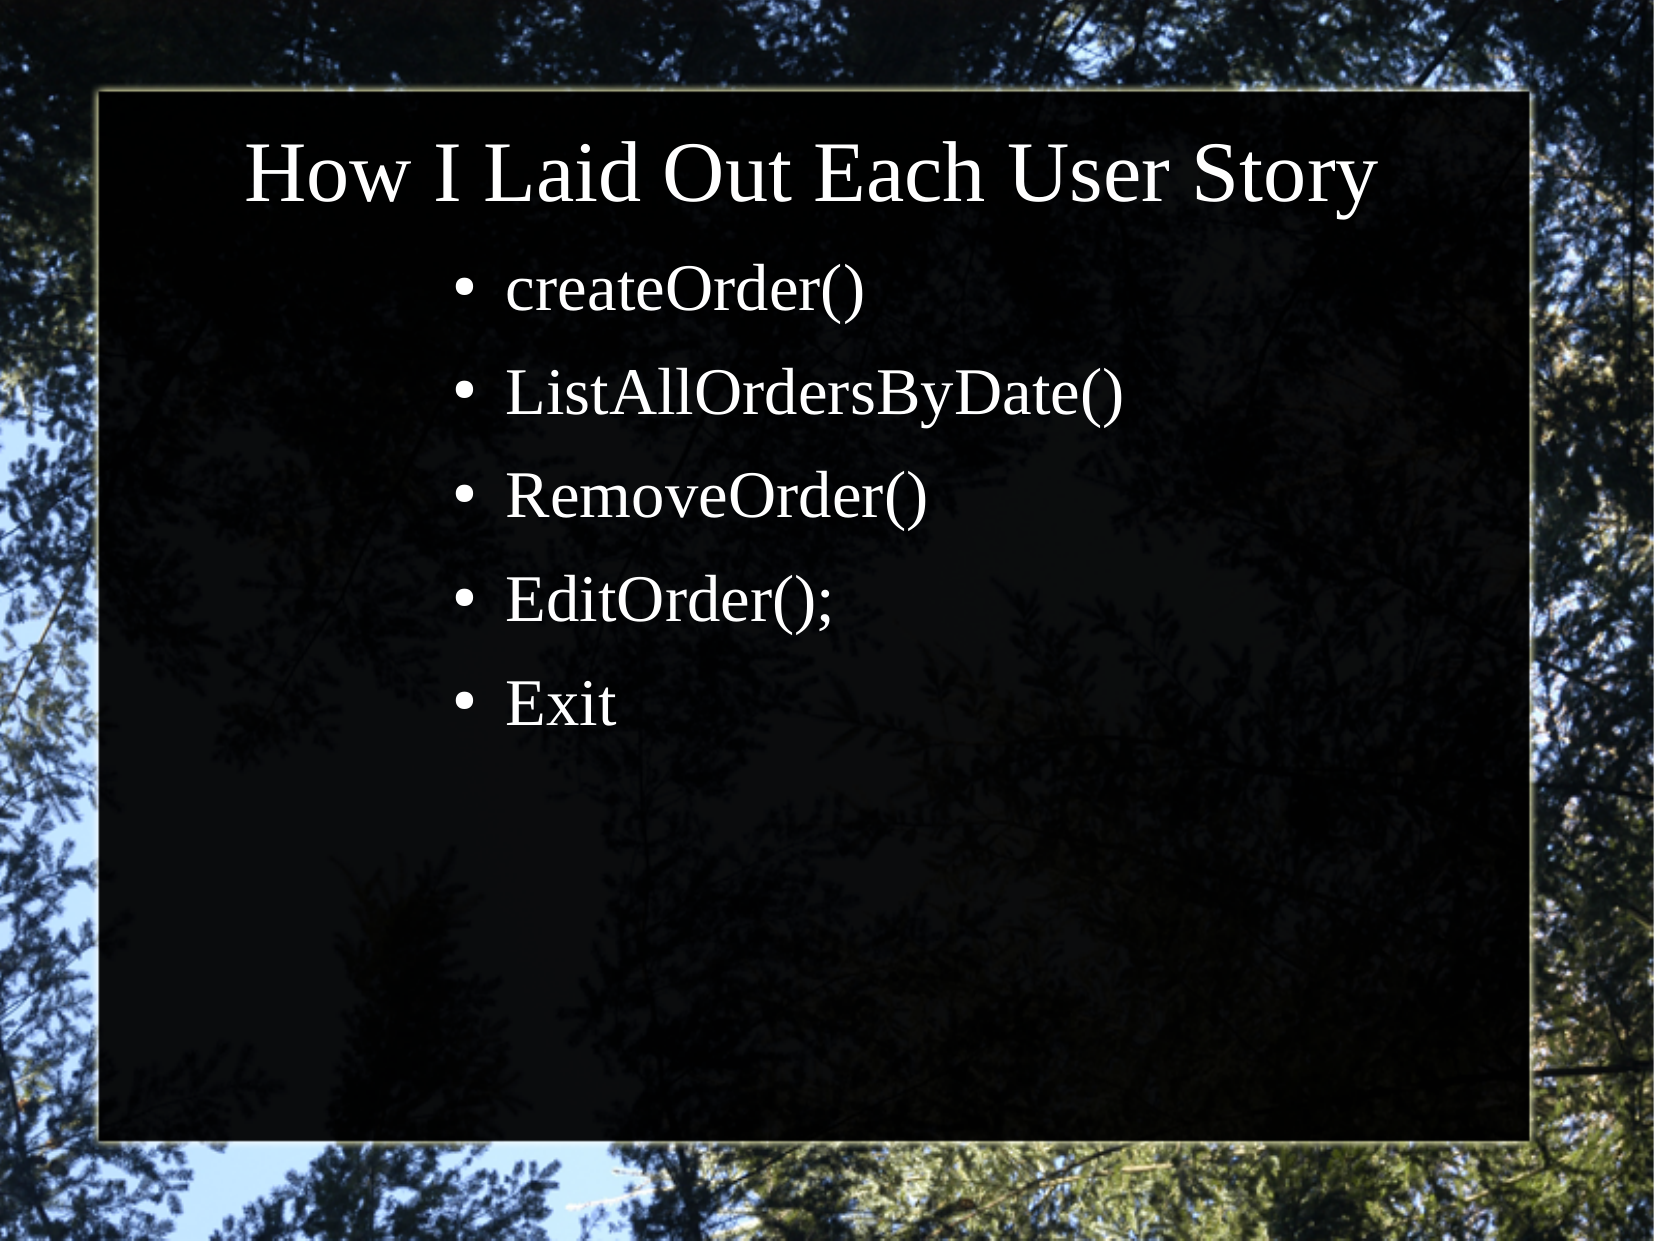

# How I Laid Out Each User Story
createOrder()
ListAllOrdersByDate()
RemoveOrder()
EditOrder();
Exit